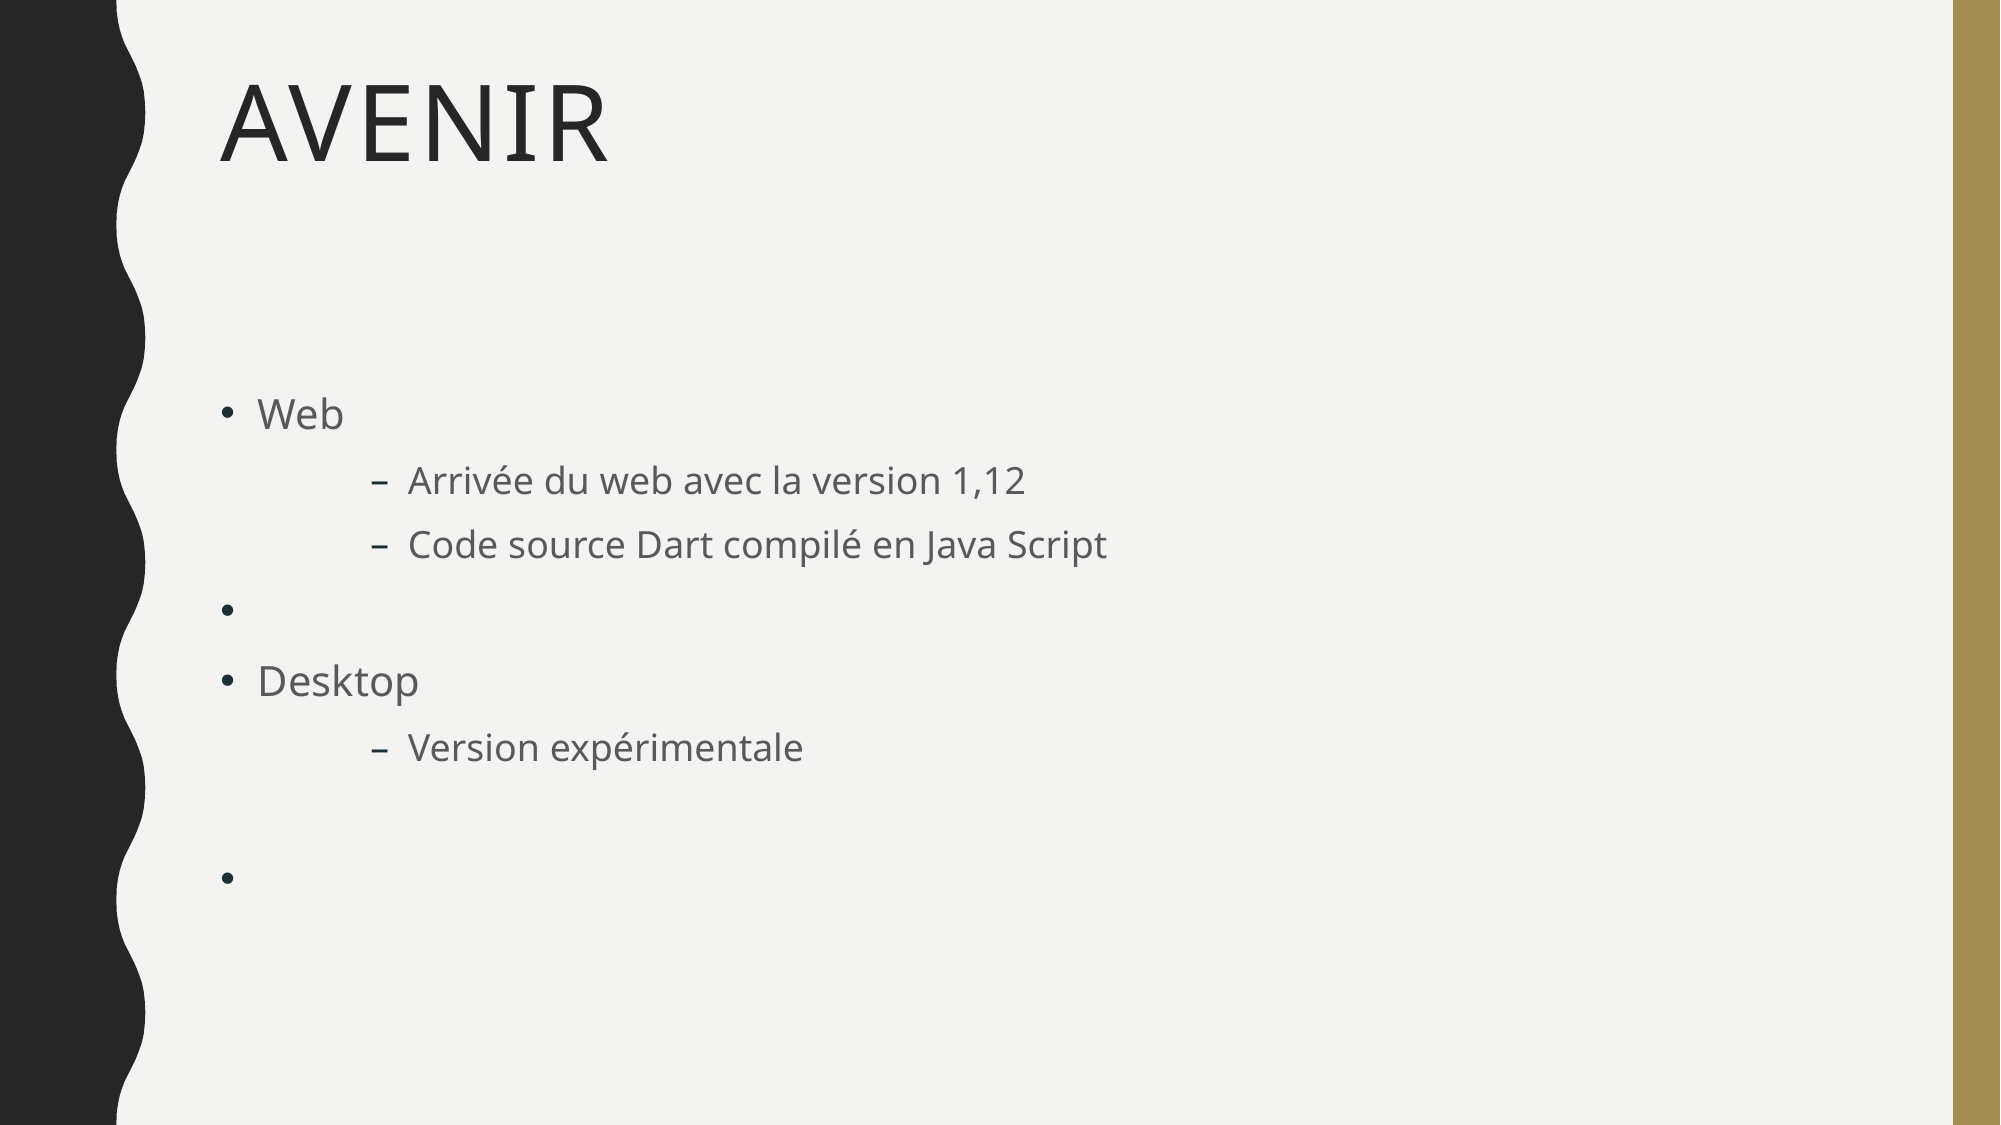

# Avenir
Web
Arrivée du web avec la version 1,12
Code source Dart compilé en Java Script
Desktop
Version expérimentale